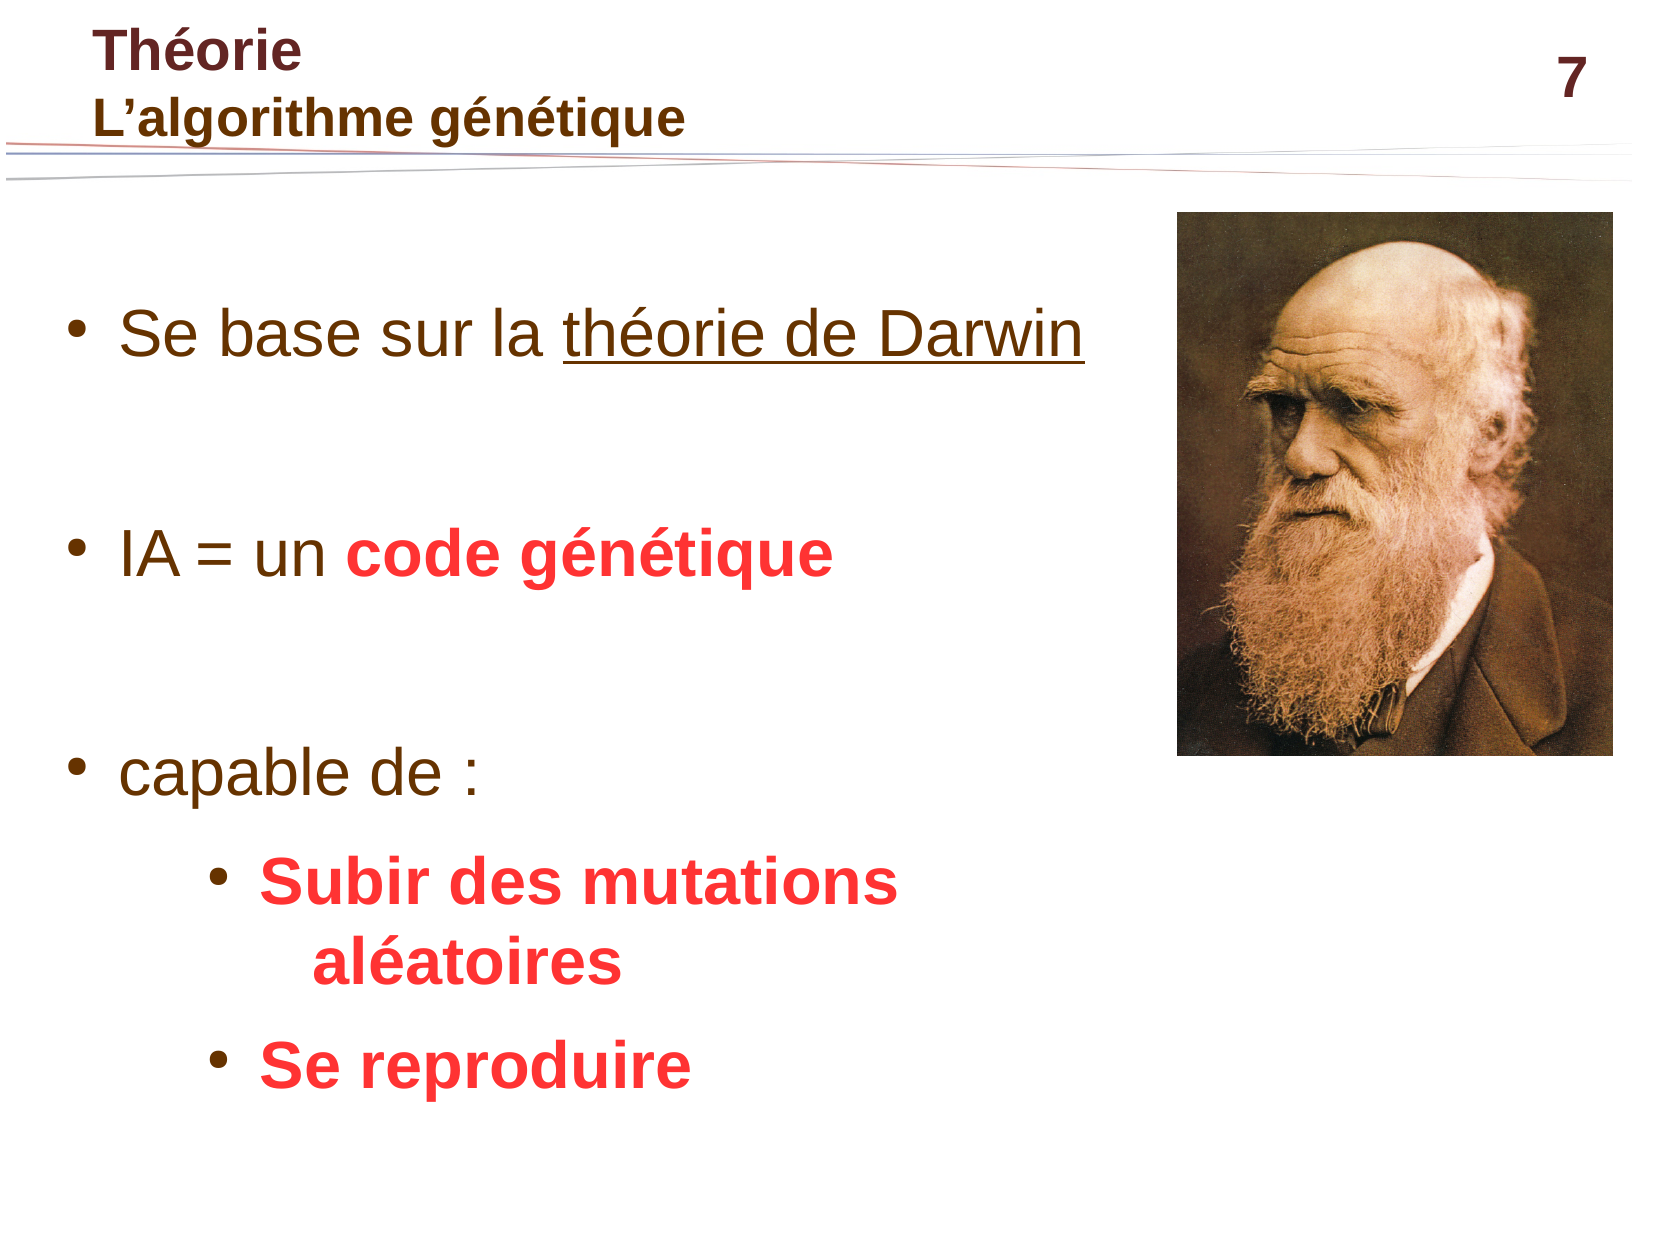

Théorie
L’algorithme génétique
7
# Se base sur la théorie de Darwin
IA = un code génétique
capable de :
Subir des mutations aléatoires
Se reproduire